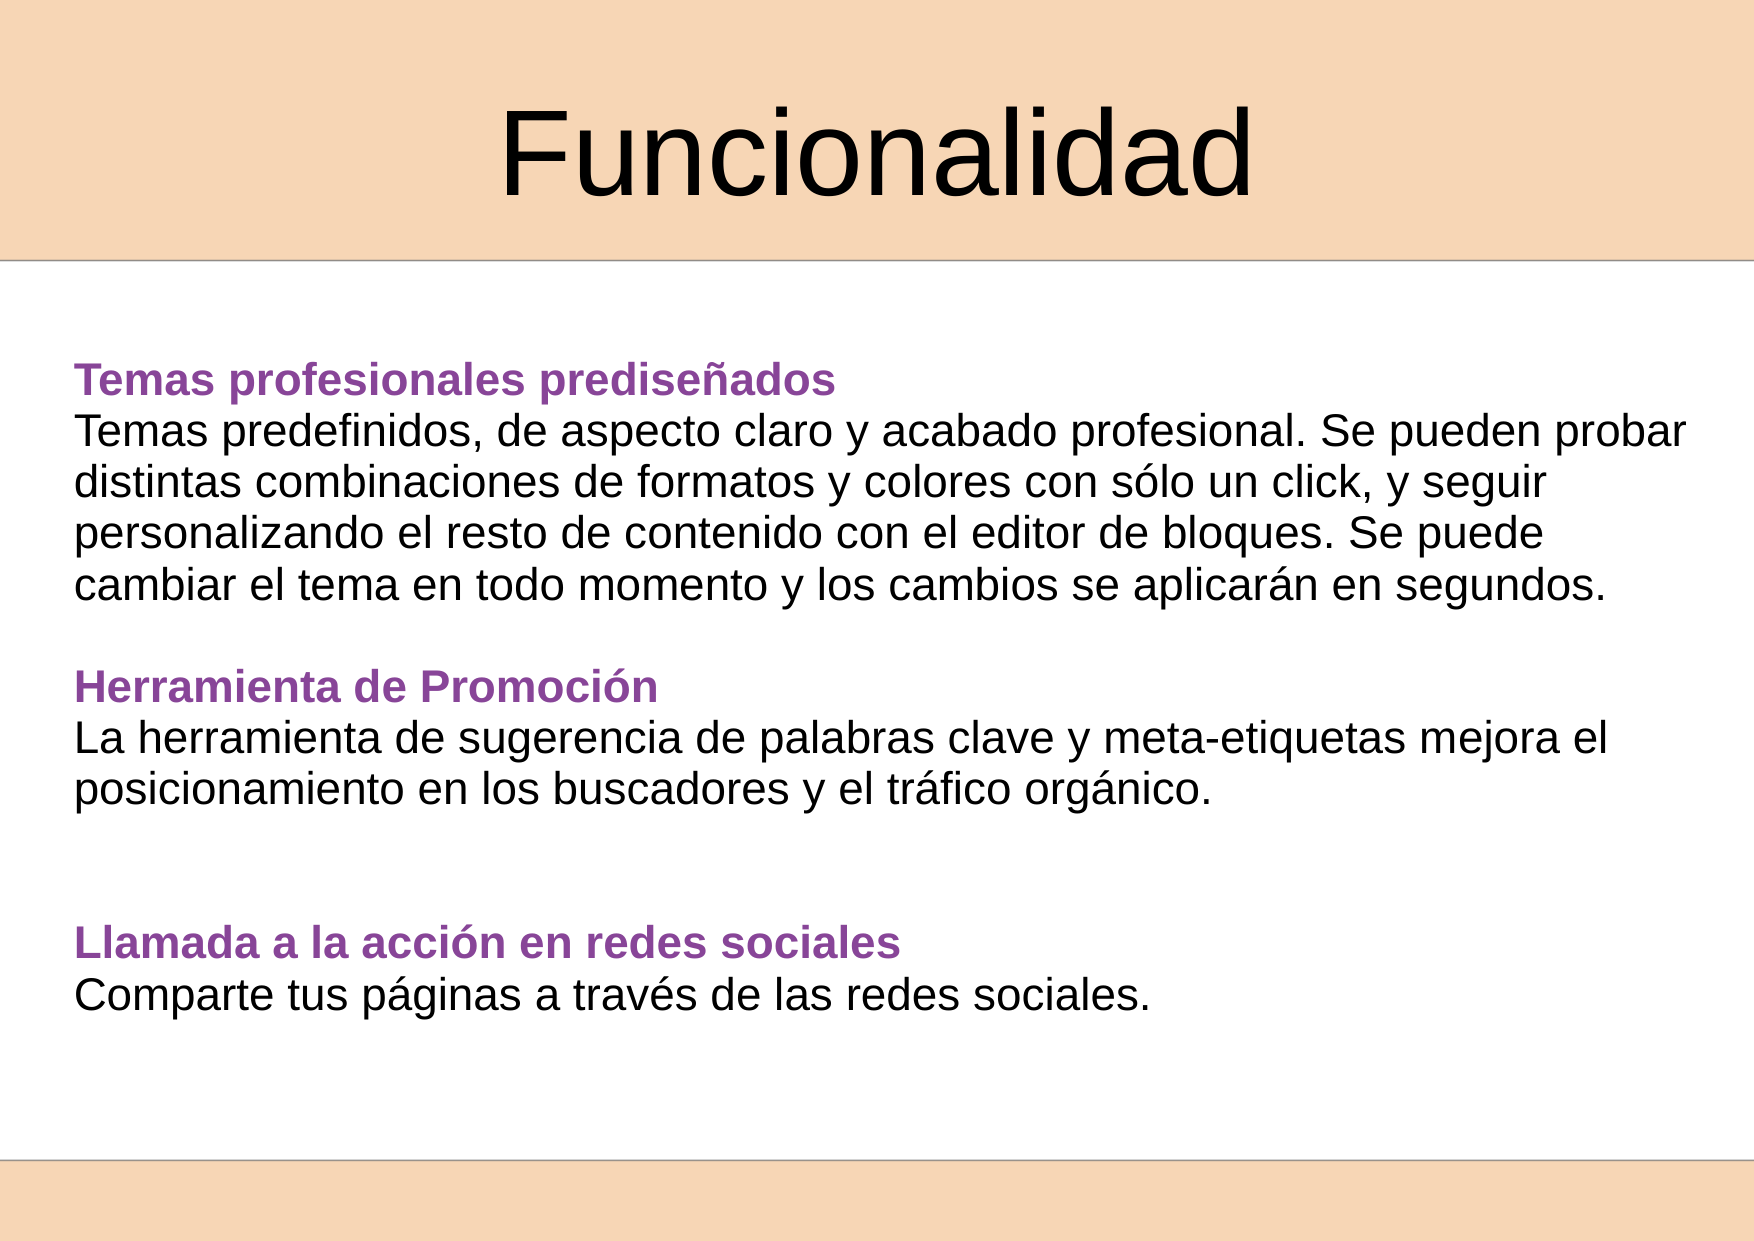

# Funcionalidad
Temas profesionales prediseñados
Temas predefinidos, de aspecto claro y acabado profesional. Se pueden probar distintas combinaciones de formatos y colores con sólo un click, y seguir personalizando el resto de contenido con el editor de bloques. Se puede cambiar el tema en todo momento y los cambios se aplicarán en segundos.
Herramienta de Promoción
La herramienta de sugerencia de palabras clave y meta-etiquetas mejora el posicionamiento en los buscadores y el tráfico orgánico.
Llamada a la acción en redes sociales
Comparte tus páginas a través de las redes sociales.